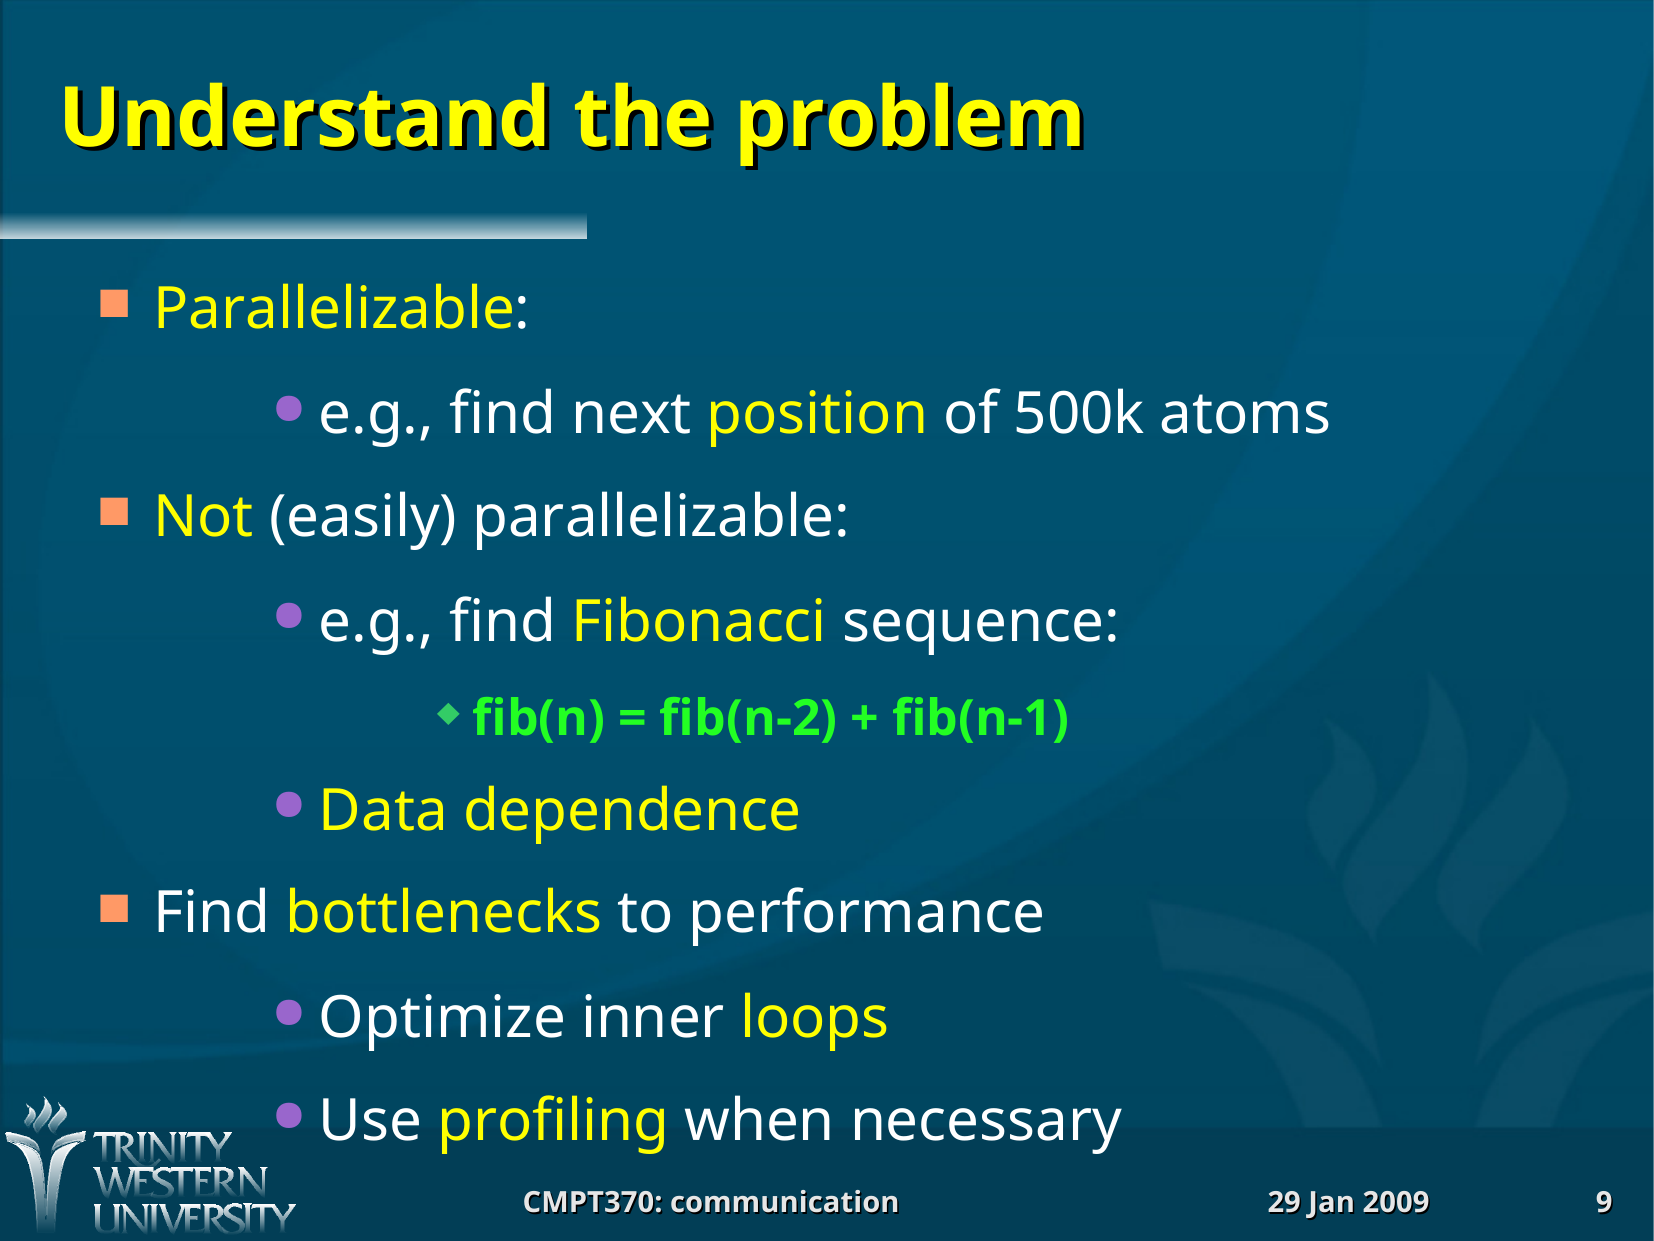

# Understand the problem
Parallelizable:
e.g., find next position of 500k atoms
Not (easily) parallelizable:
e.g., find Fibonacci sequence:
fib(n) = fib(n-2) + fib(n-1)
Data dependence
Find bottlenecks to performance
Optimize inner loops
Use profiling when necessary
CMPT370: communication
29 Jan 2009
9